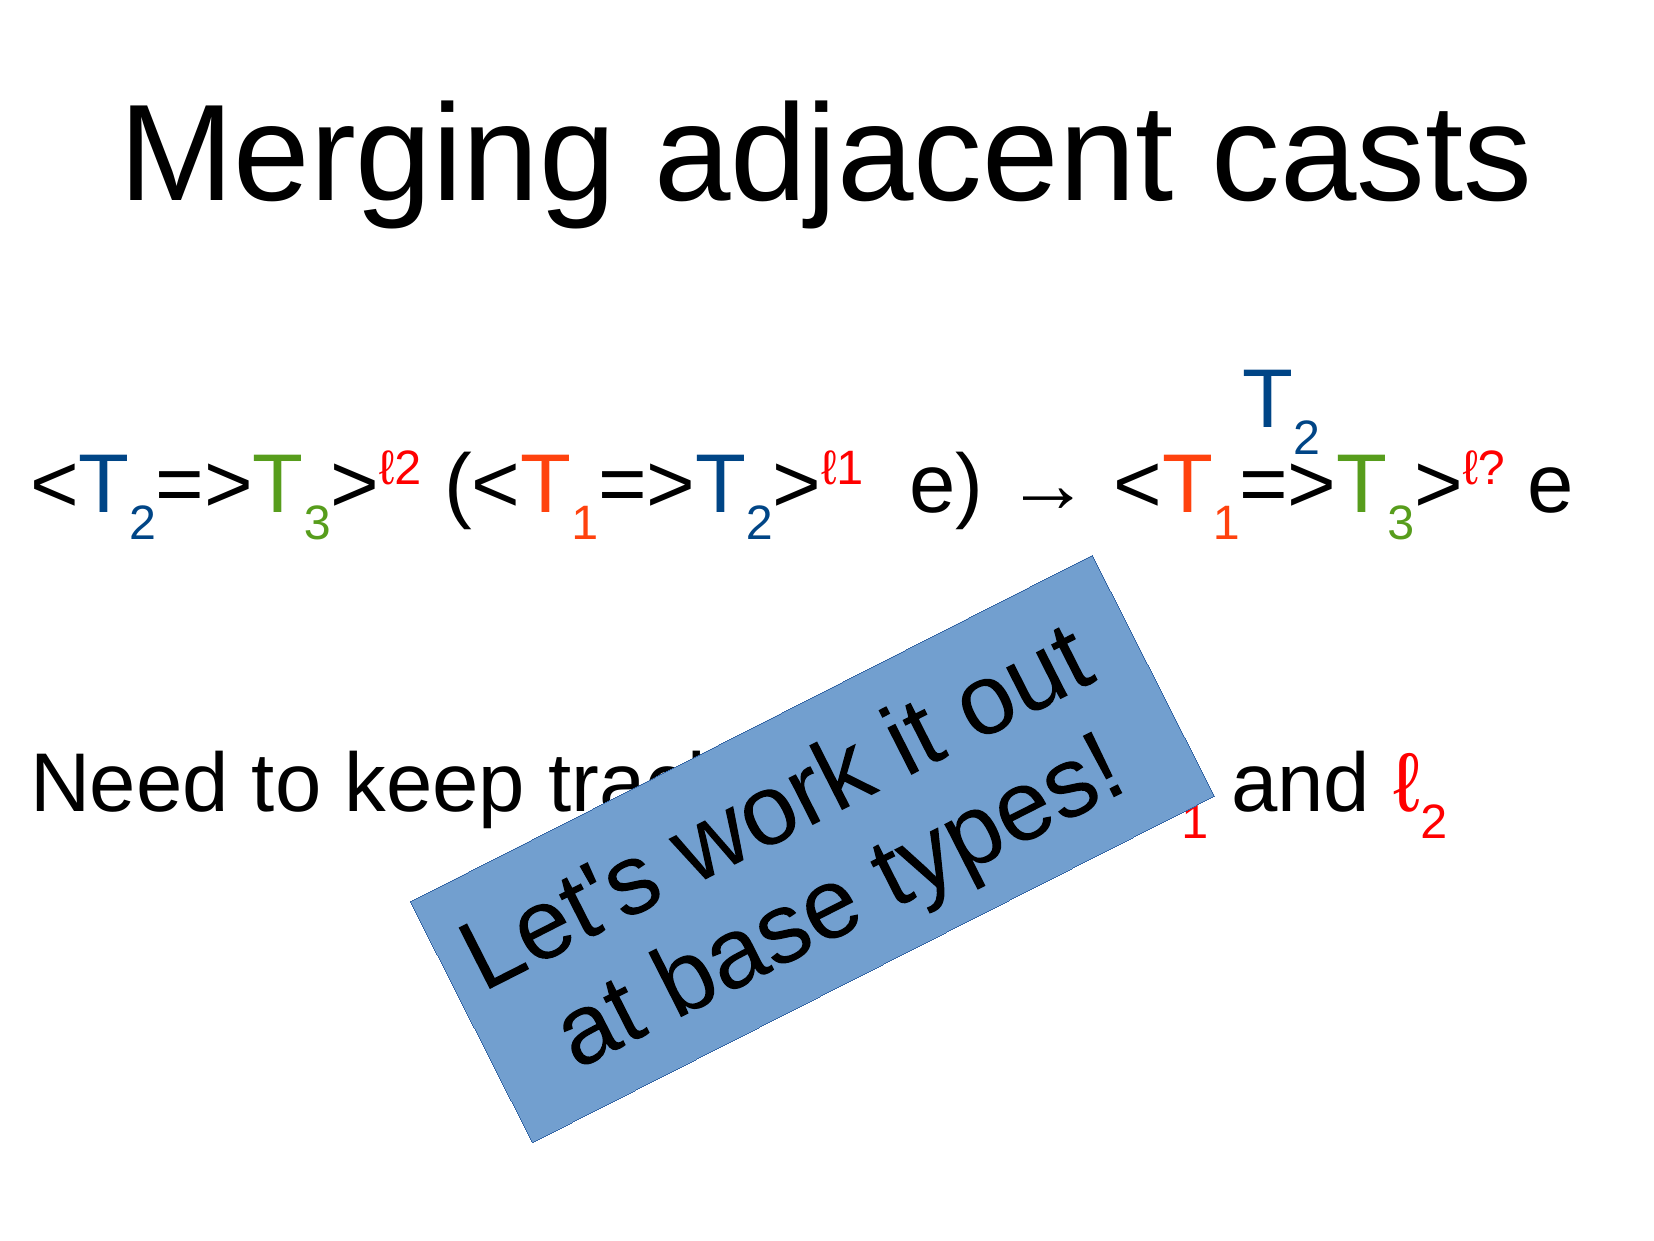

Merging adjacent casts
# <T2=>T3>ℓ2 (<T1=>T2>ℓ1 e) → <T1=>T3>ℓ? e
Need to keep track of T2, both ℓ1 and ℓ2
T2
Let's work it out
at base types!